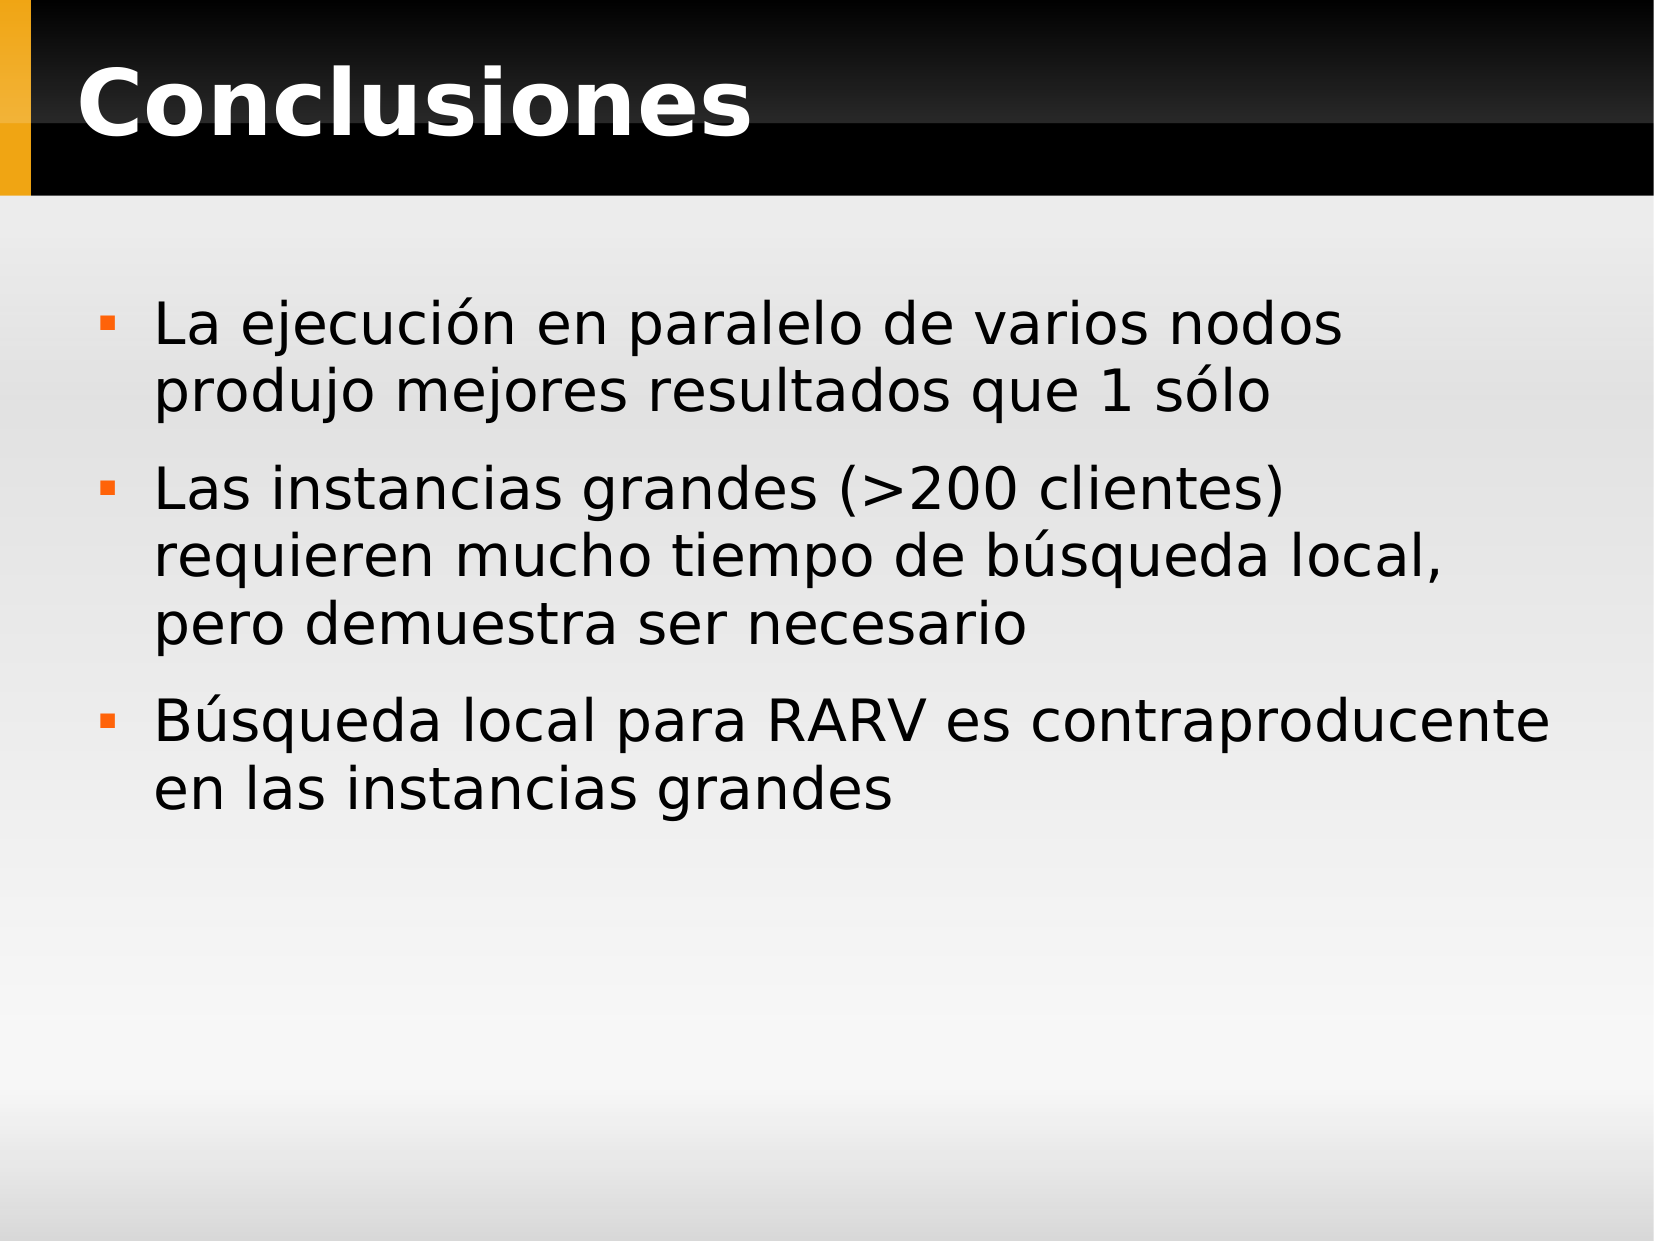

# Conclusiones
La ejecución en paralelo de varios nodos produjo mejores resultados que 1 sólo
Las instancias grandes (>200 clientes) requieren mucho tiempo de búsqueda local, pero demuestra ser necesario
Búsqueda local para RARV es contraproducente en las instancias grandes